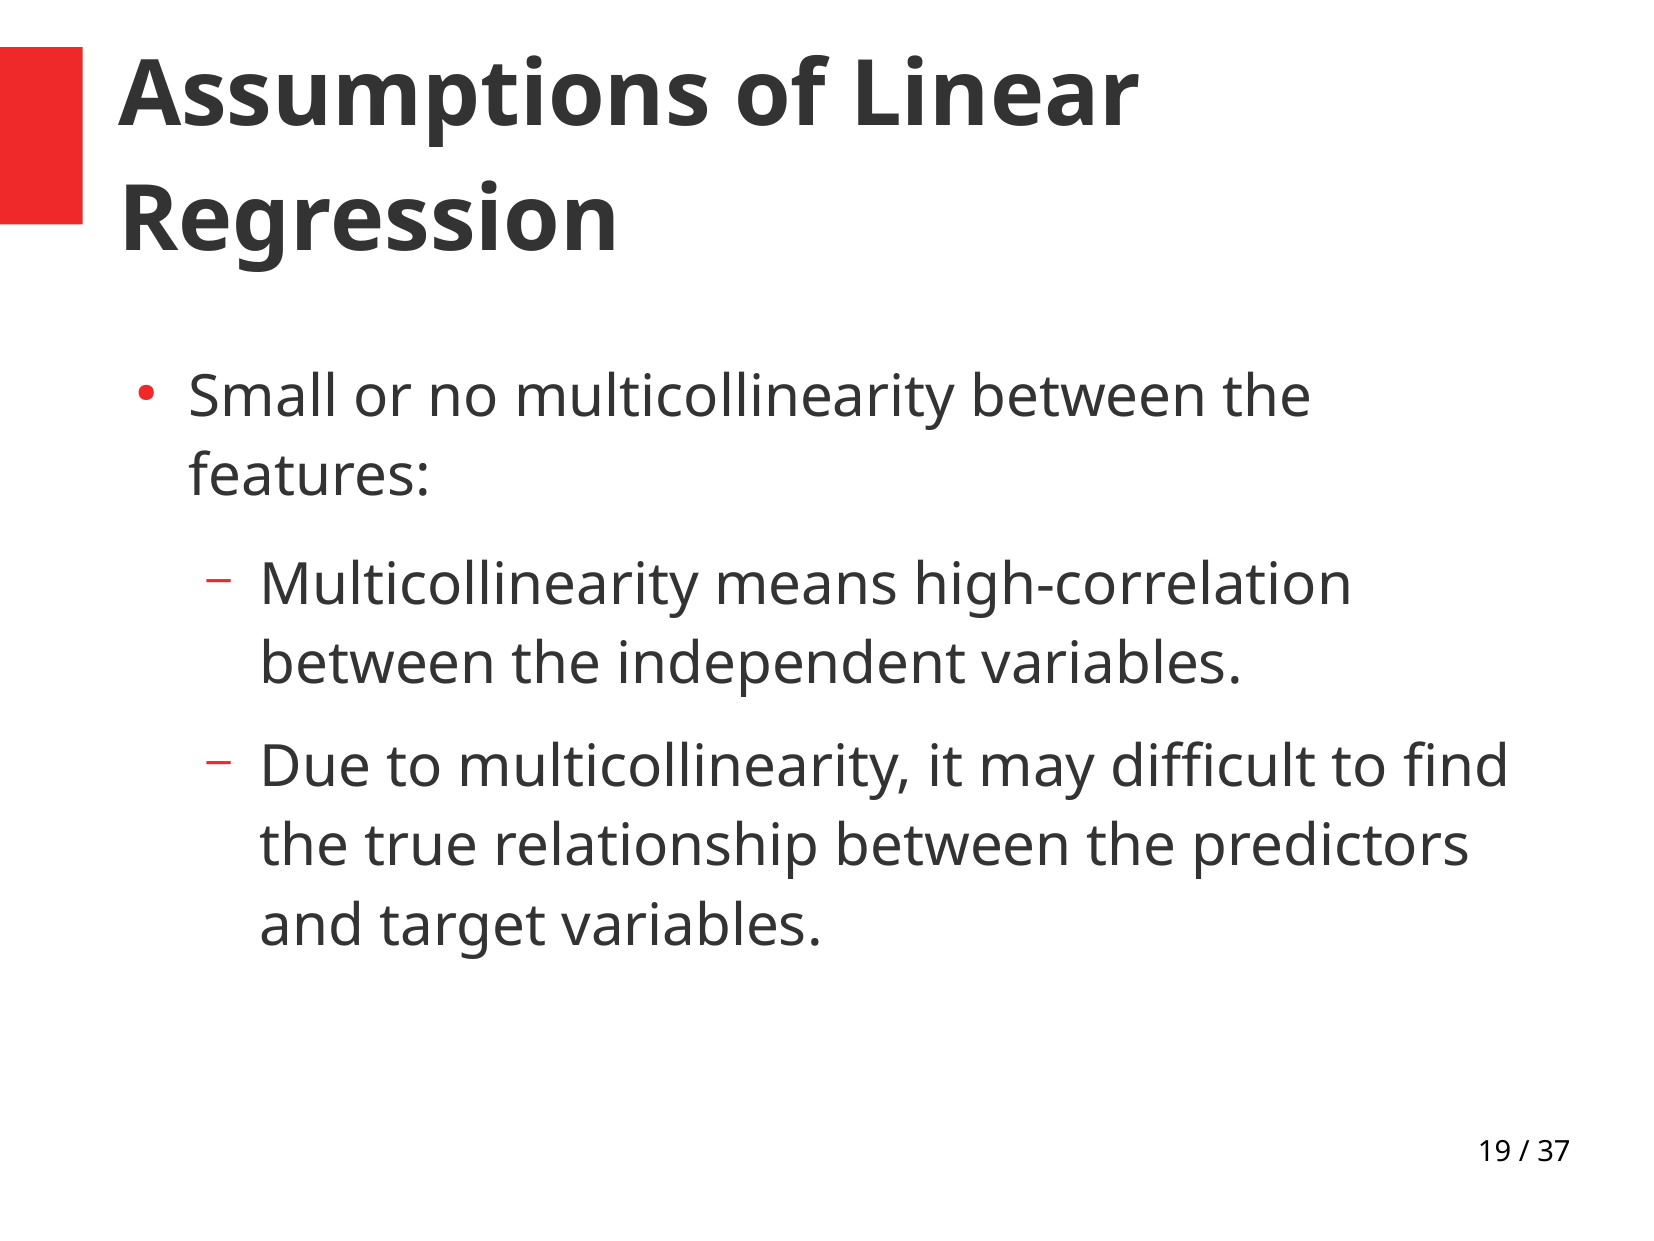

# Assumptions of Linear Regression
Small or no multicollinearity between the features:
Multicollinearity means high-correlation between the independent variables.
Due to multicollinearity, it may difficult to find the true relationship between the predictors and target variables.
19